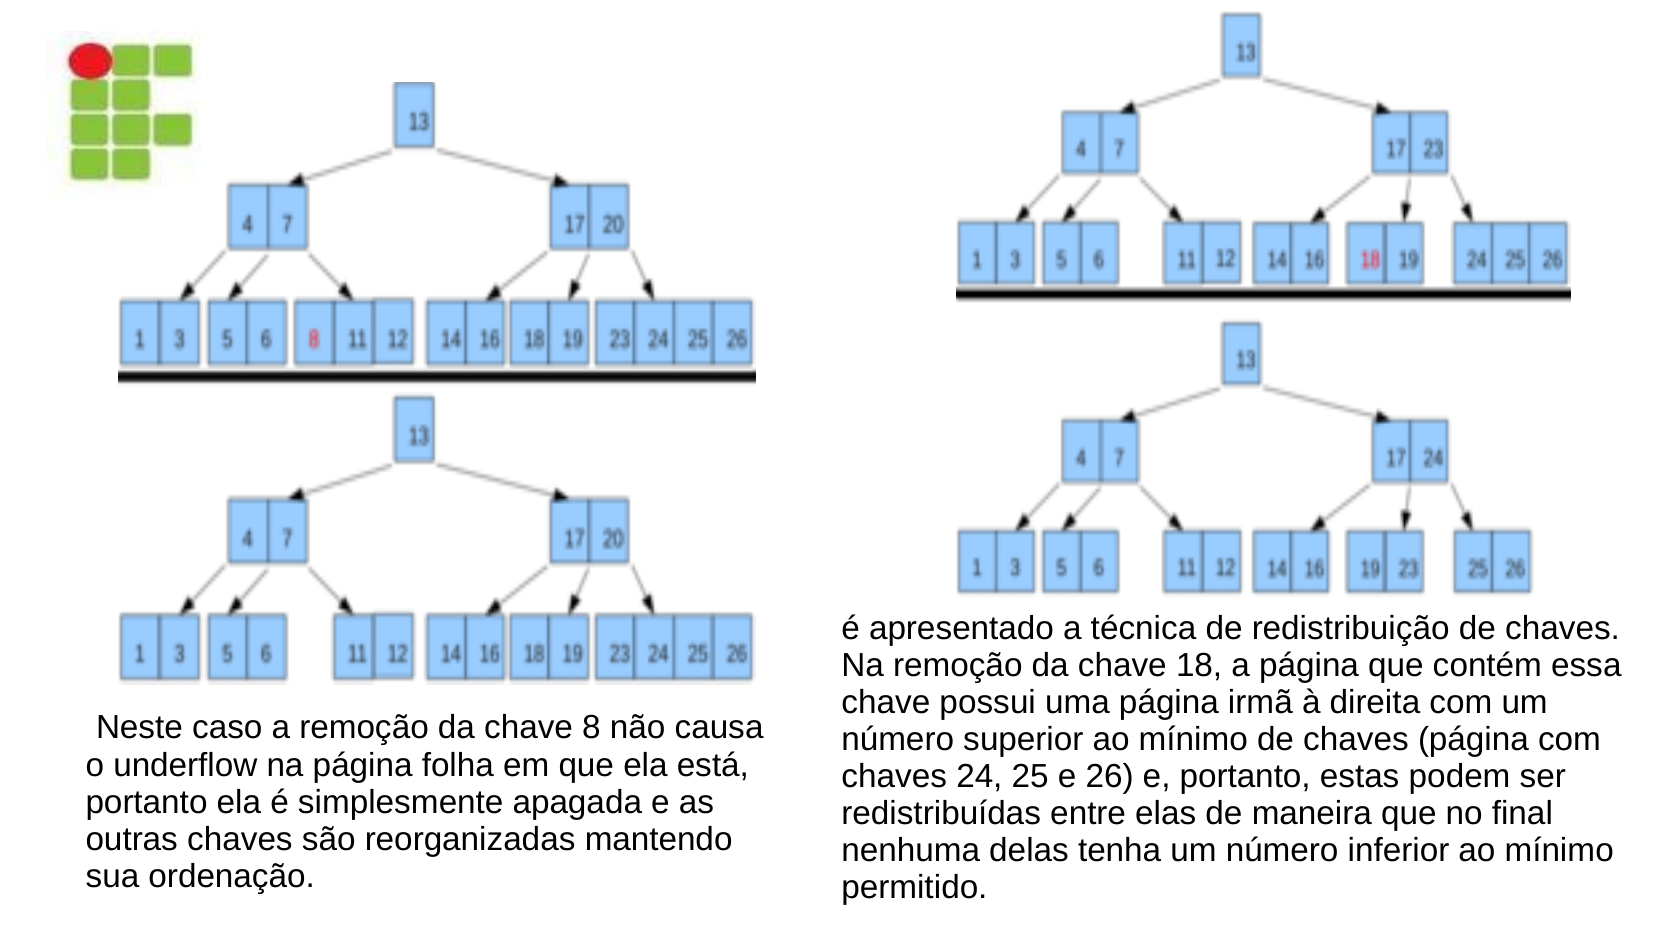

é apresentado a técnica de redistribuição de chaves. Na remoção da chave 18, a página que contém essa chave possui uma página irmã à direita com um número superior ao mínimo de chaves (página com chaves 24, 25 e 26) e, portanto, estas podem ser redistribuídas entre elas de maneira que no final nenhuma delas tenha um número inferior ao mínimo permitido.
 Neste caso a remoção da chave 8 não causa o underflow na página folha em que ela está, portanto ela é simplesmente apagada e as outras chaves são reorganizadas mantendo sua ordenação.